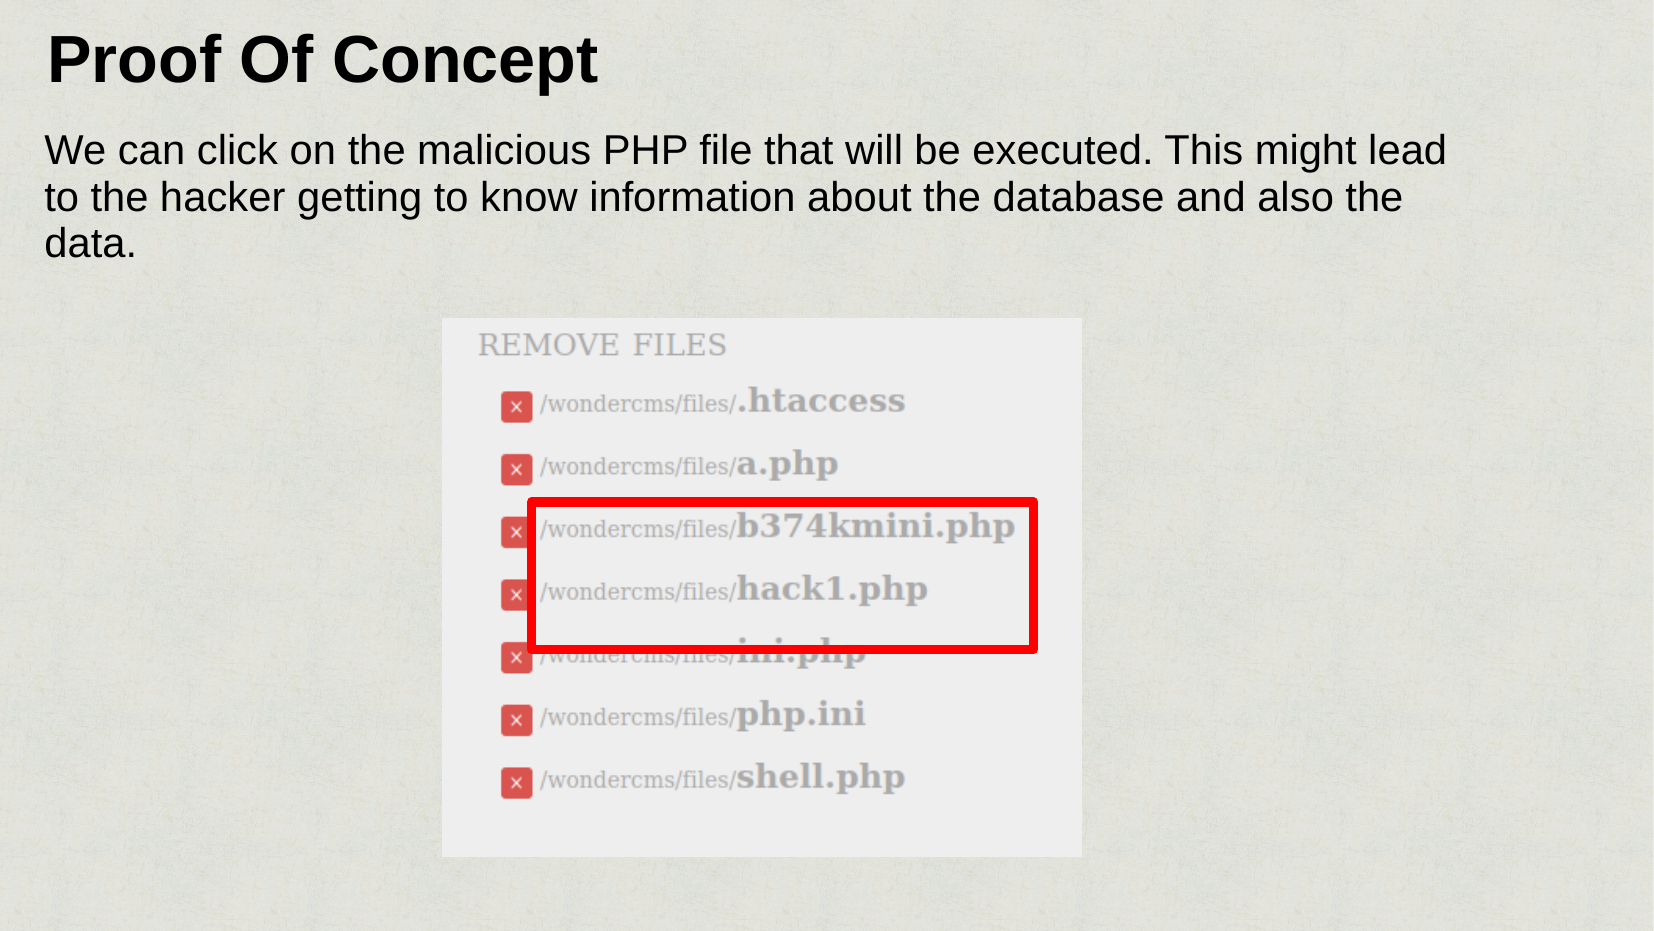

# Proof Of Concept
We can click on the malicious PHP file that will be executed. This might lead to the hacker getting to know information about the database and also the data.